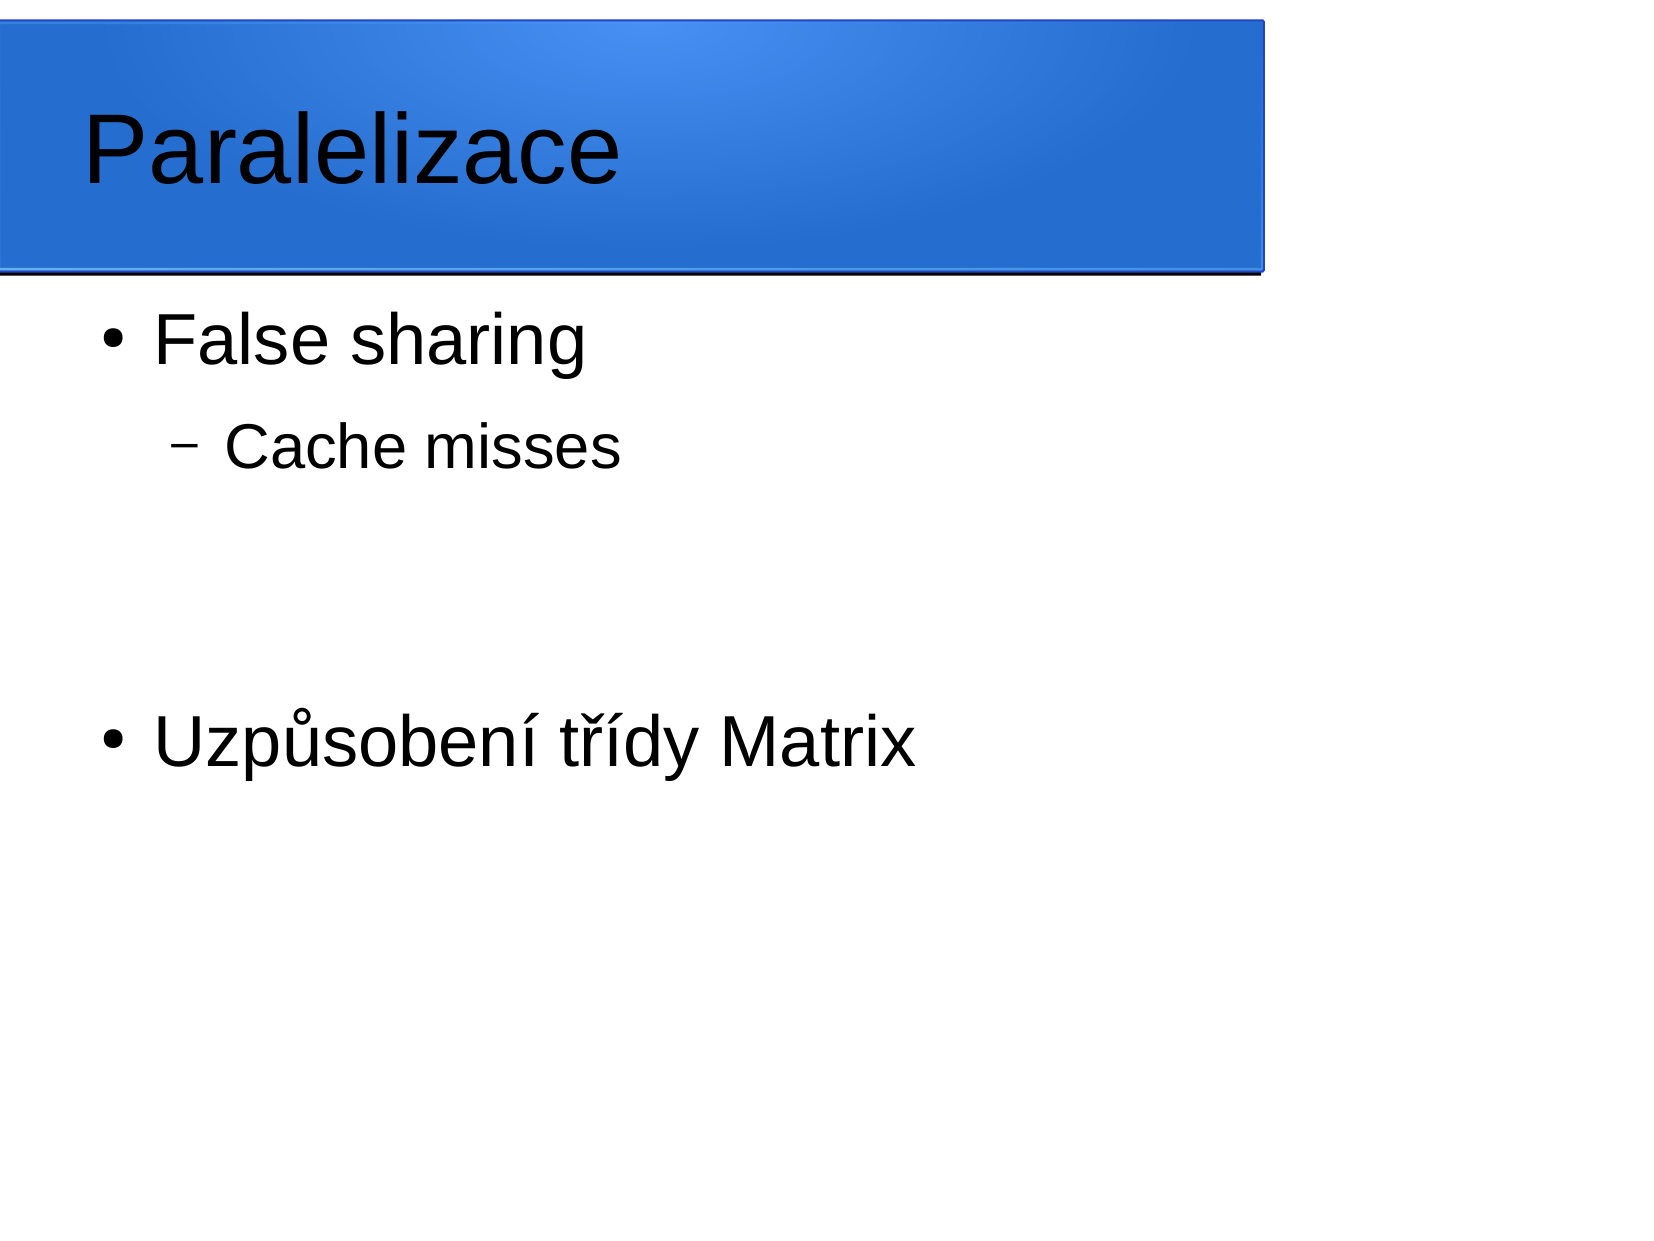

# Paralelizace
False sharing
Cache misses
Uzpůsobení třídy Matrix